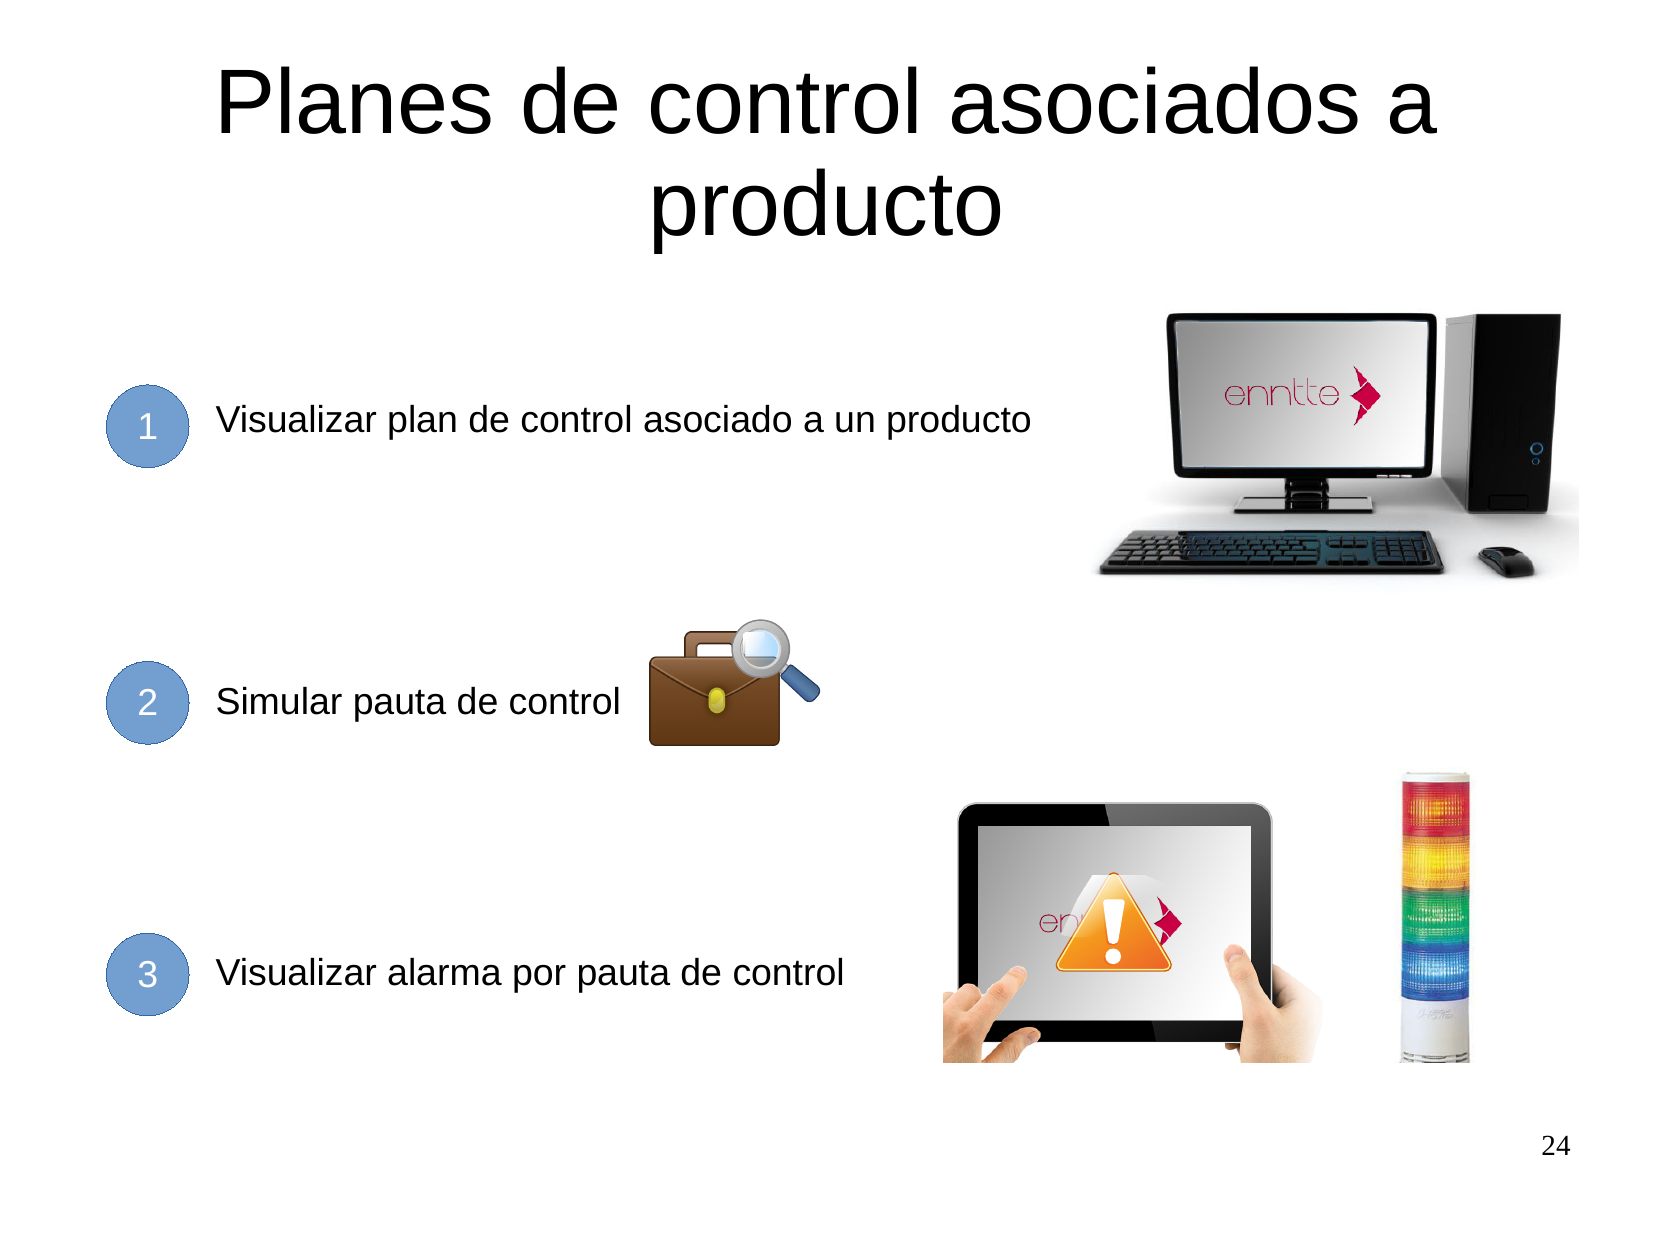

# Planes de control asociados a producto
1
Visualizar plan de control asociado a un producto
2
Simular pauta de control
3
Visualizar alarma por pauta de control
24